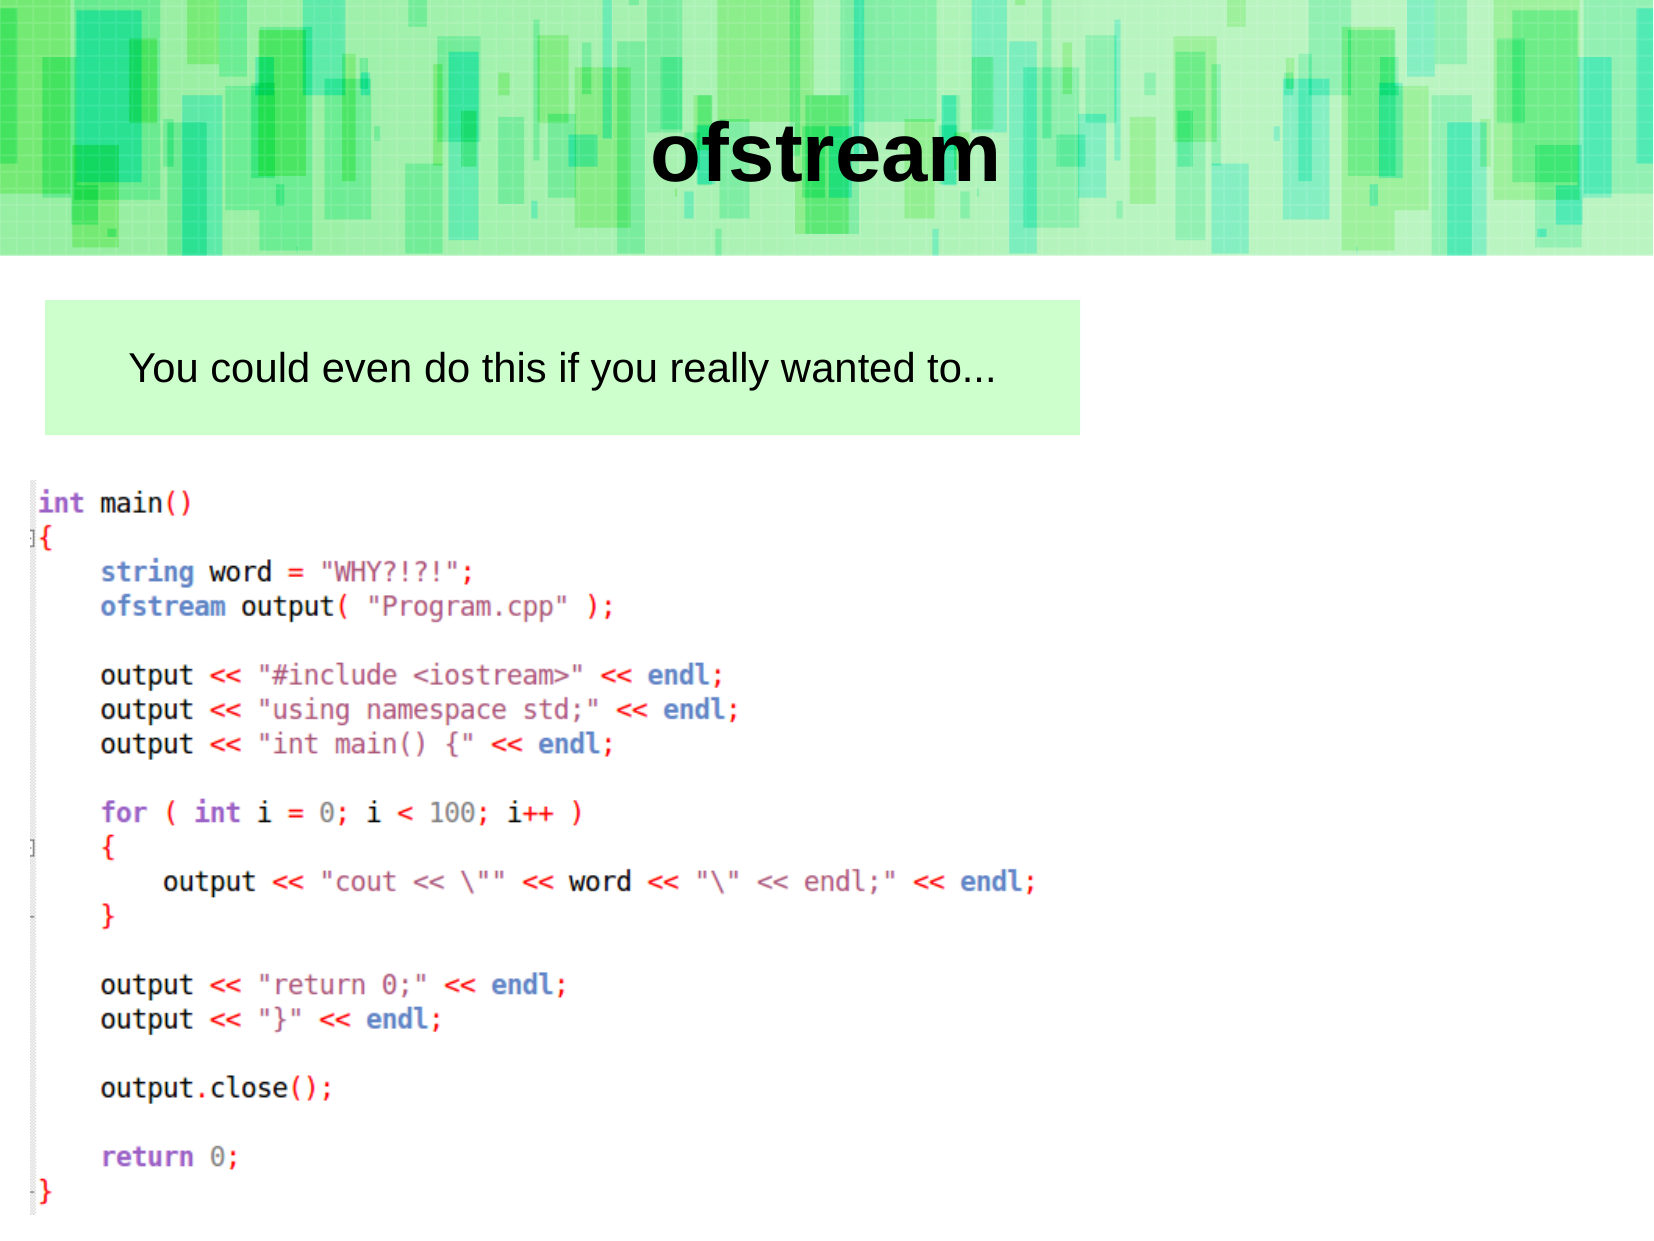

# ofstream
You could even do this if you really wanted to...